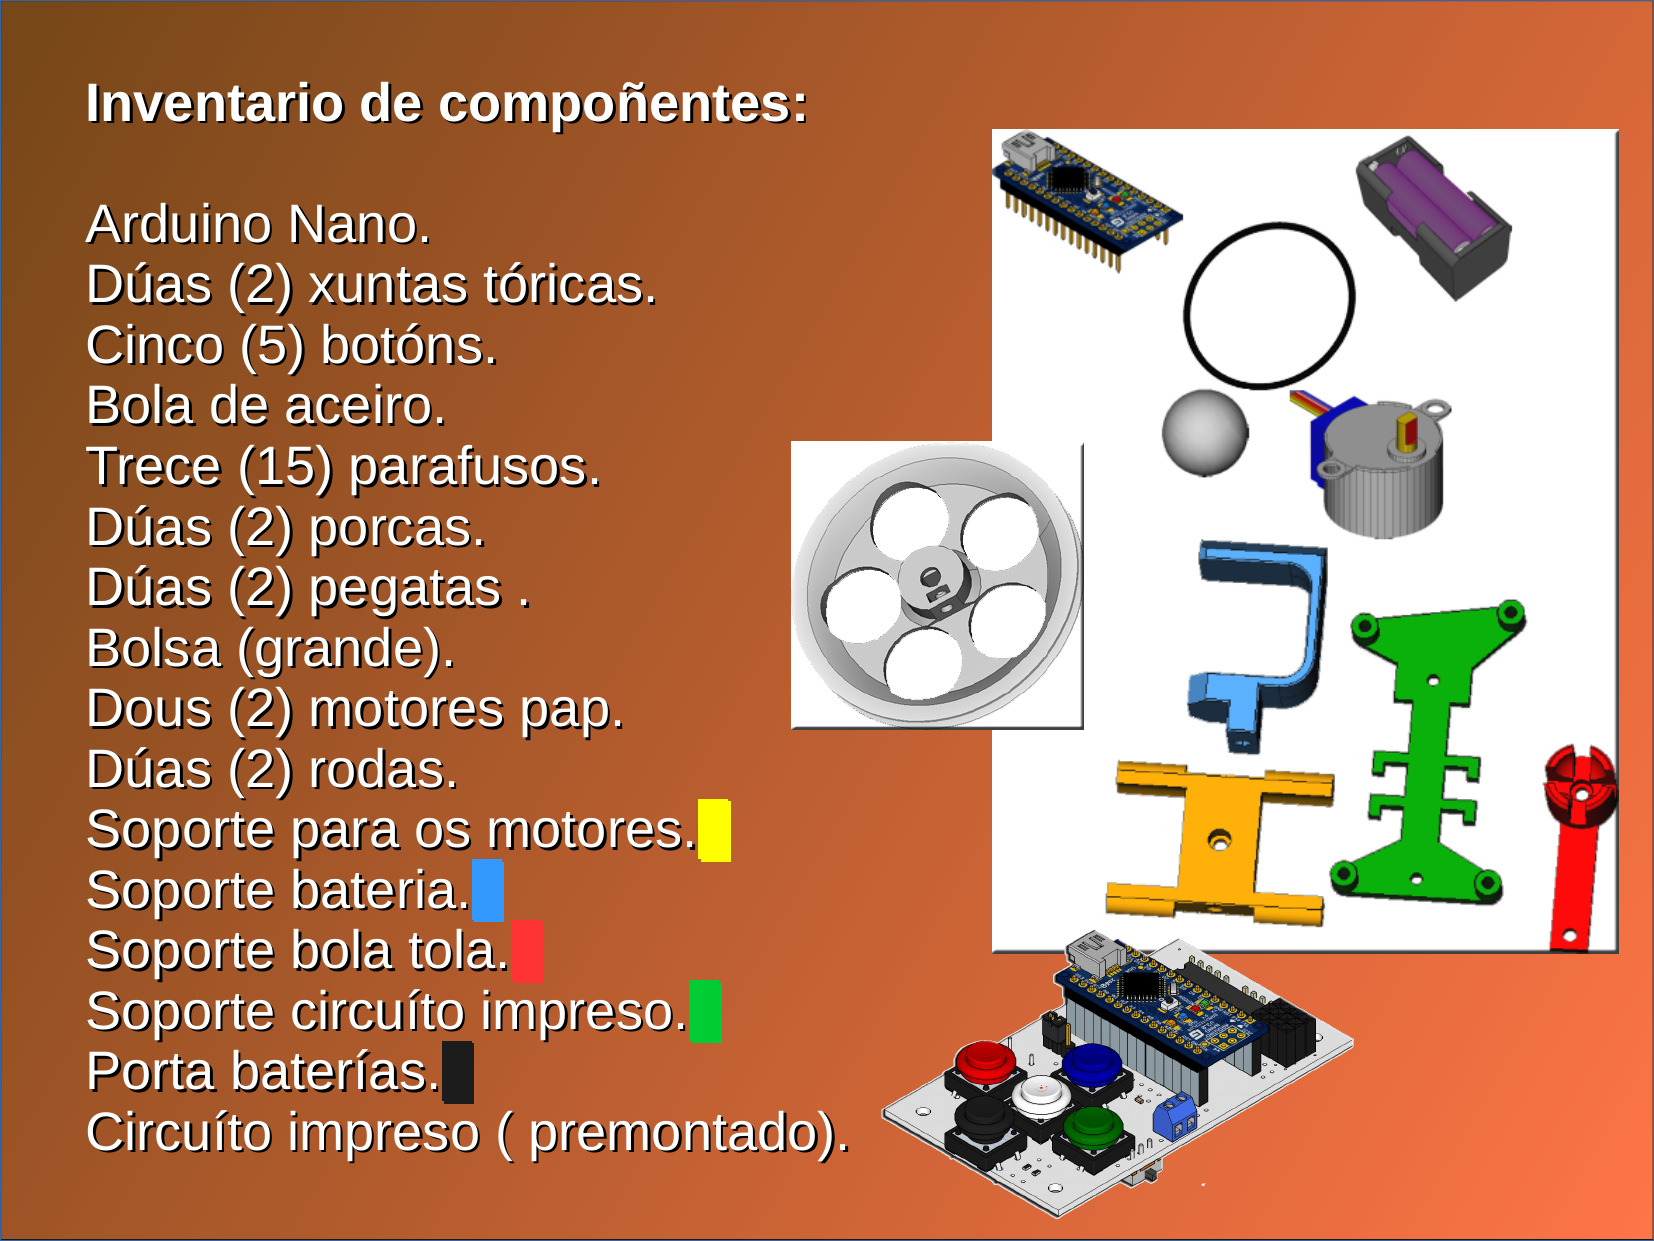

Inventario de compoñentes:
Arduino Nano.
Dúas (2) xuntas tóricas.
Cinco (5) botóns.
Bola de aceiro.
Trece (15) parafusos.
Dúas (2) porcas.
Dúas (2) pegatas .
Bolsa (grande).
Dous (2) motores pap.
Dúas (2) rodas.
Soporte para os motores.
Soporte bateria.
Soporte bola tola.
Soporte circuíto impreso.
Porta baterías.
Circuíto impreso ( premontado).